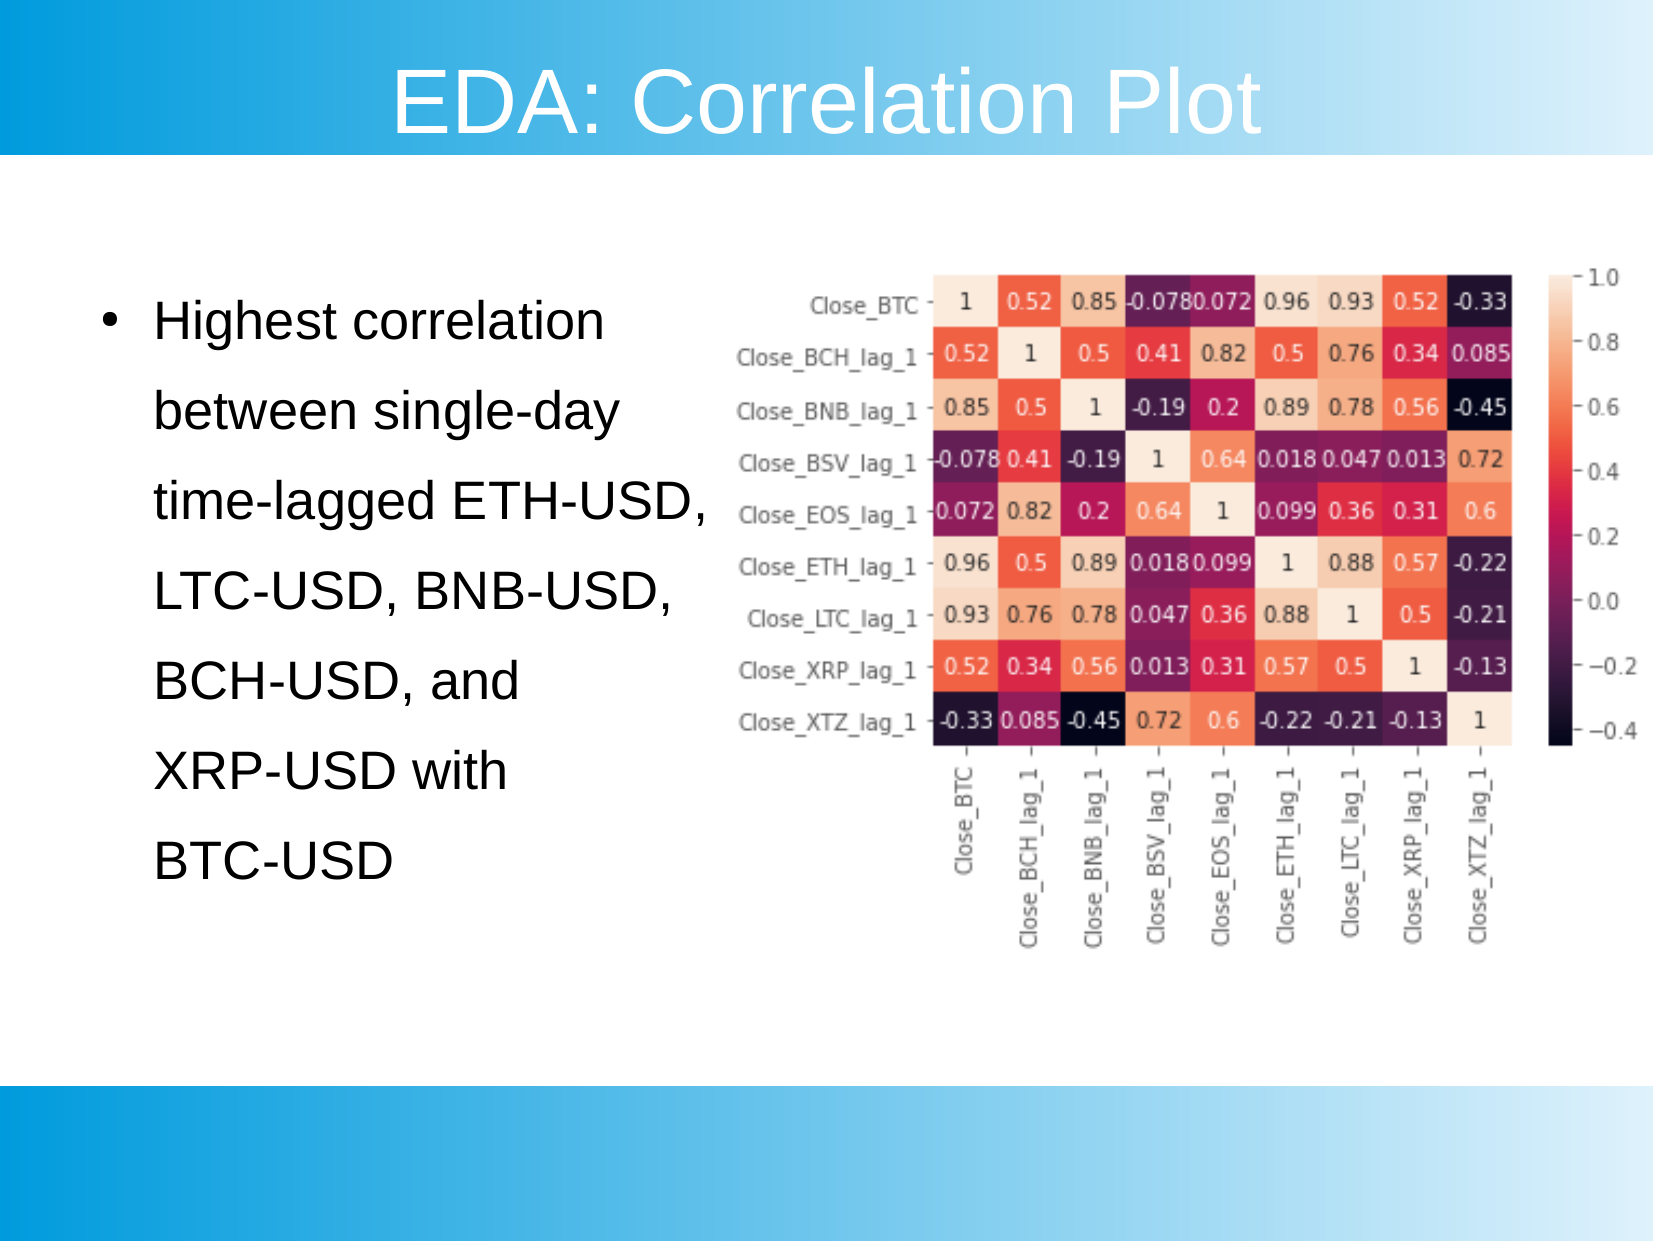

# EDA: Correlation Plot
Highest correlation
between single-day
time-lagged ETH-USD,
LTC-USD, BNB-USD,
BCH-USD, and
XRP-USD with
BTC-USD